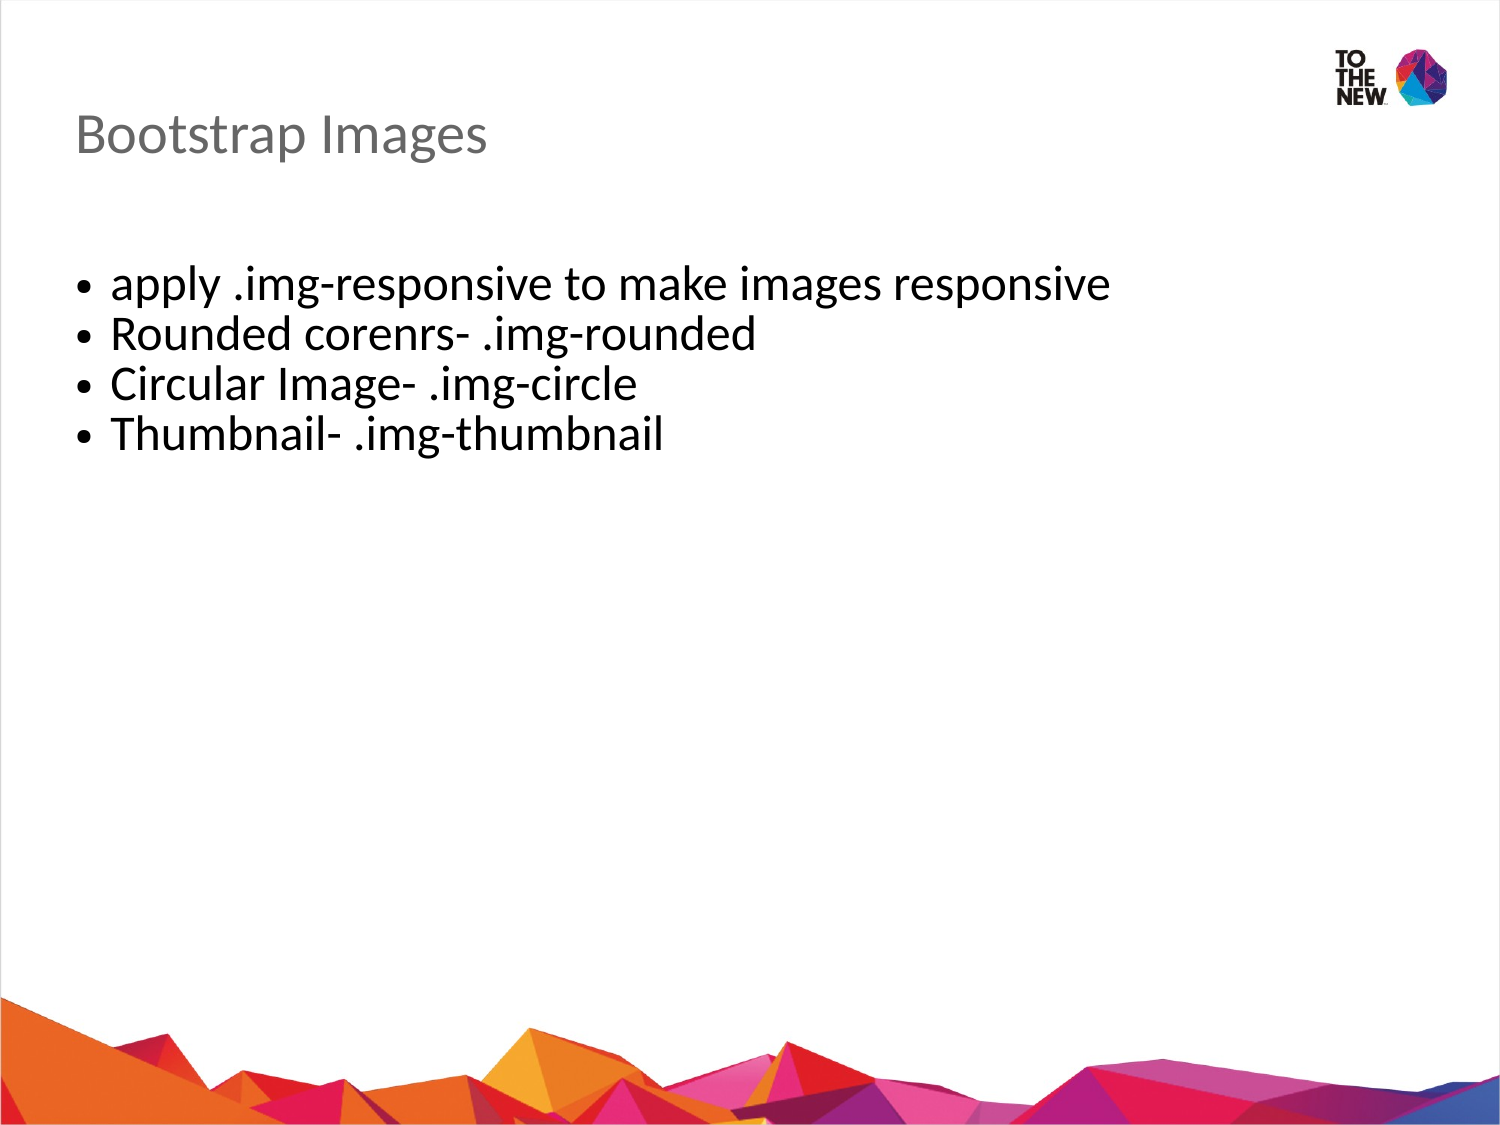

# Bootstrap Images
apply .img-responsive to make images responsive
Rounded corenrs- .img-rounded
Circular Image- .img-circle
Thumbnail- .img-thumbnail